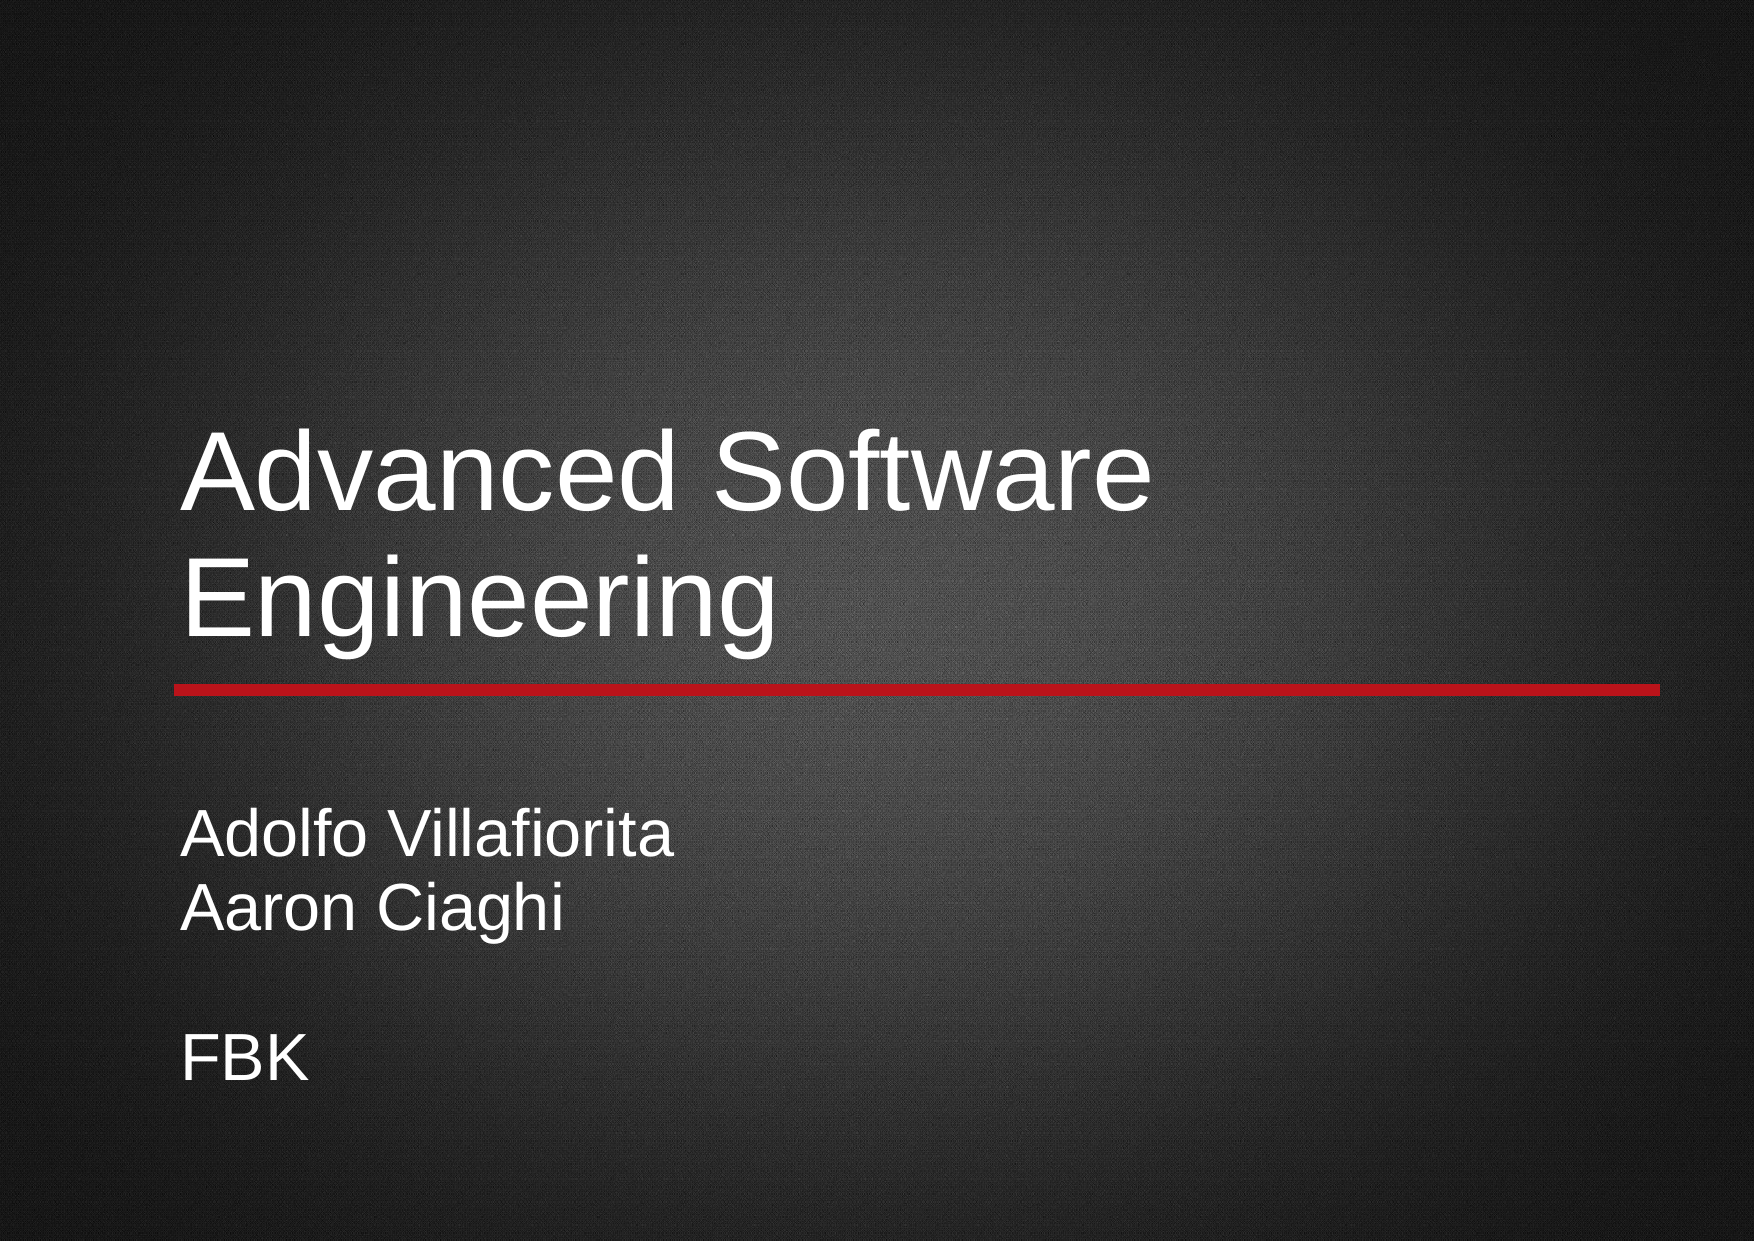

# Advanced Software Engineering
Adolfo Villafiorita
Aaron Ciaghi
FBK